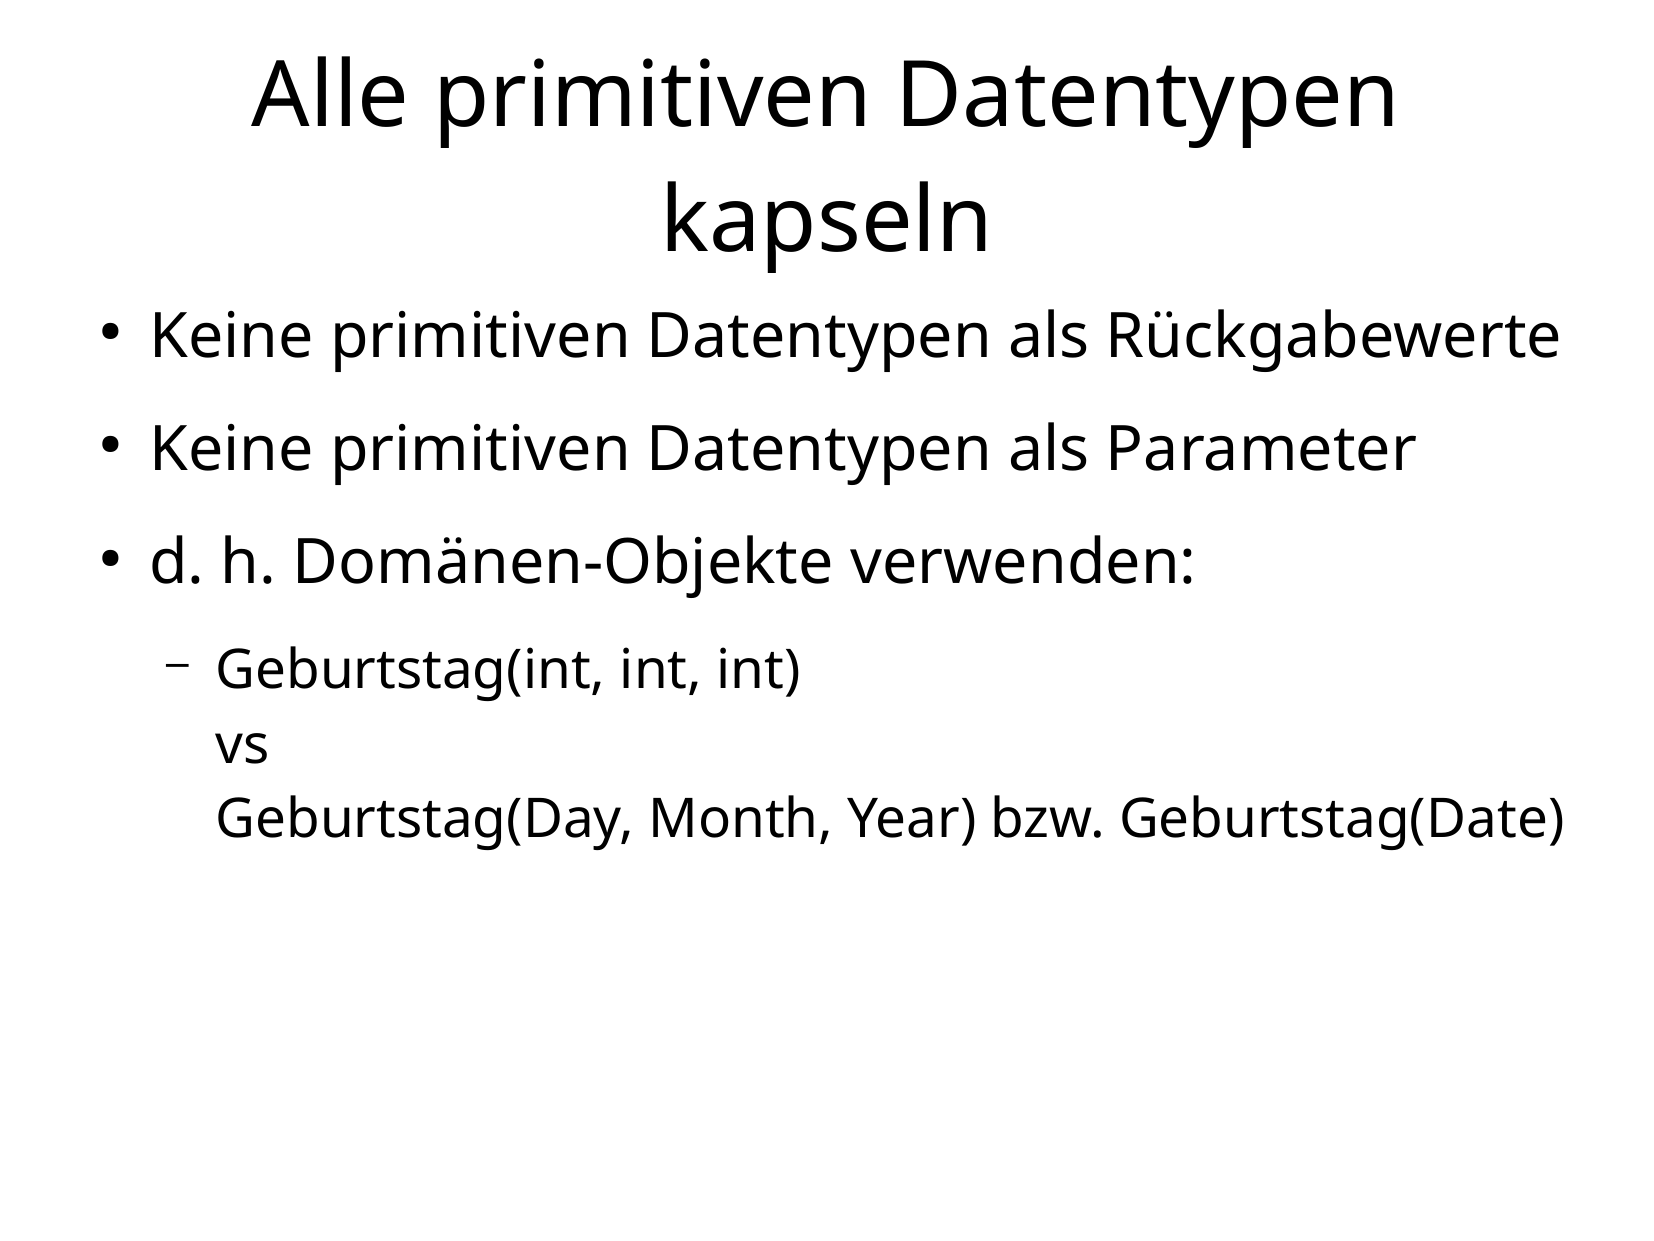

# Alle primitiven Datentypen kapseln
Keine primitiven Datentypen als Rückgabewerte
Keine primitiven Datentypen als Parameter
d. h. Domänen-Objekte verwenden:
Geburtstag(int, int, int)
vs
Geburtstag(Day, Month, Year) bzw. Geburtstag(Date)